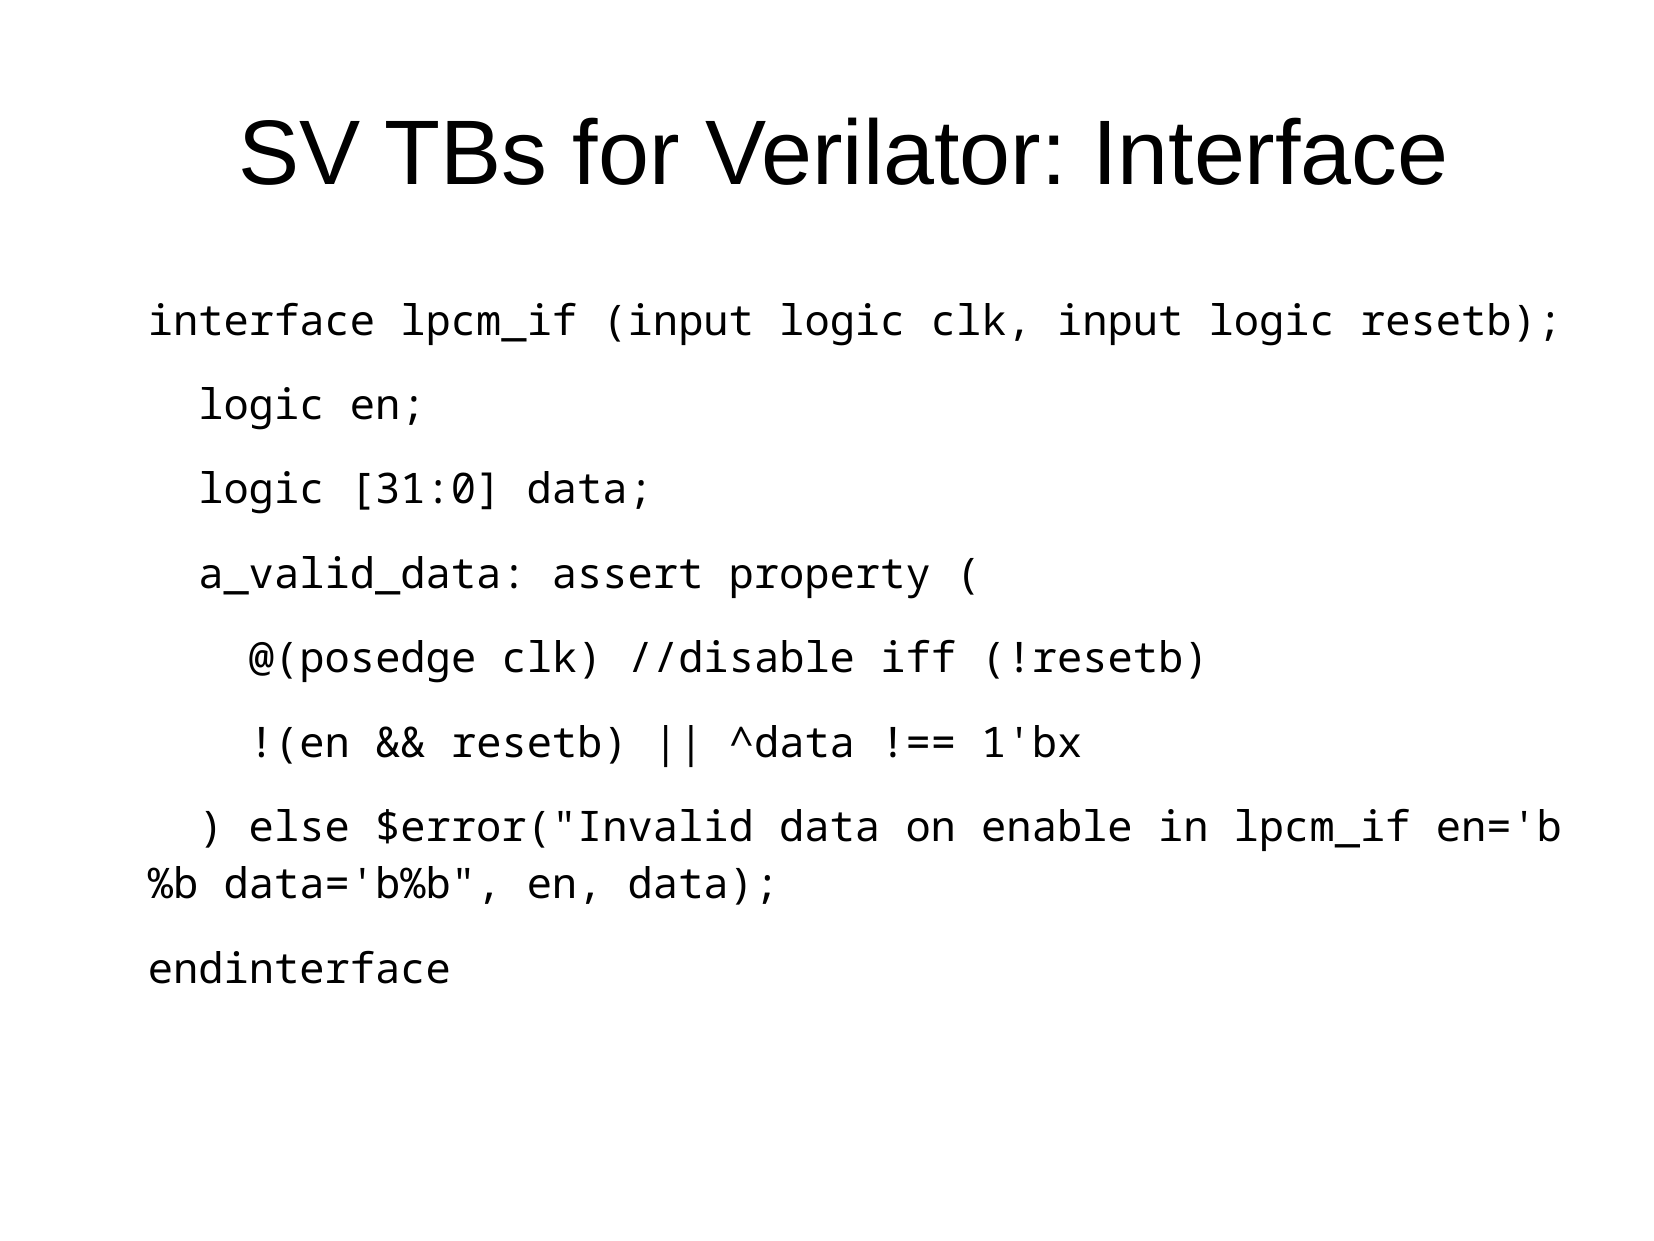

# SV TBs for Verilator: Interface
interface lpcm_if (input logic clk, input logic resetb);
 logic en;
 logic [31:0] data;
 a_valid_data: assert property (
 @(posedge clk) //disable iff (!resetb)
 !(en && resetb) || ^data !== 1'bx
 ) else $error("Invalid data on enable in lpcm_if en='b%b data='b%b", en, data);
endinterface